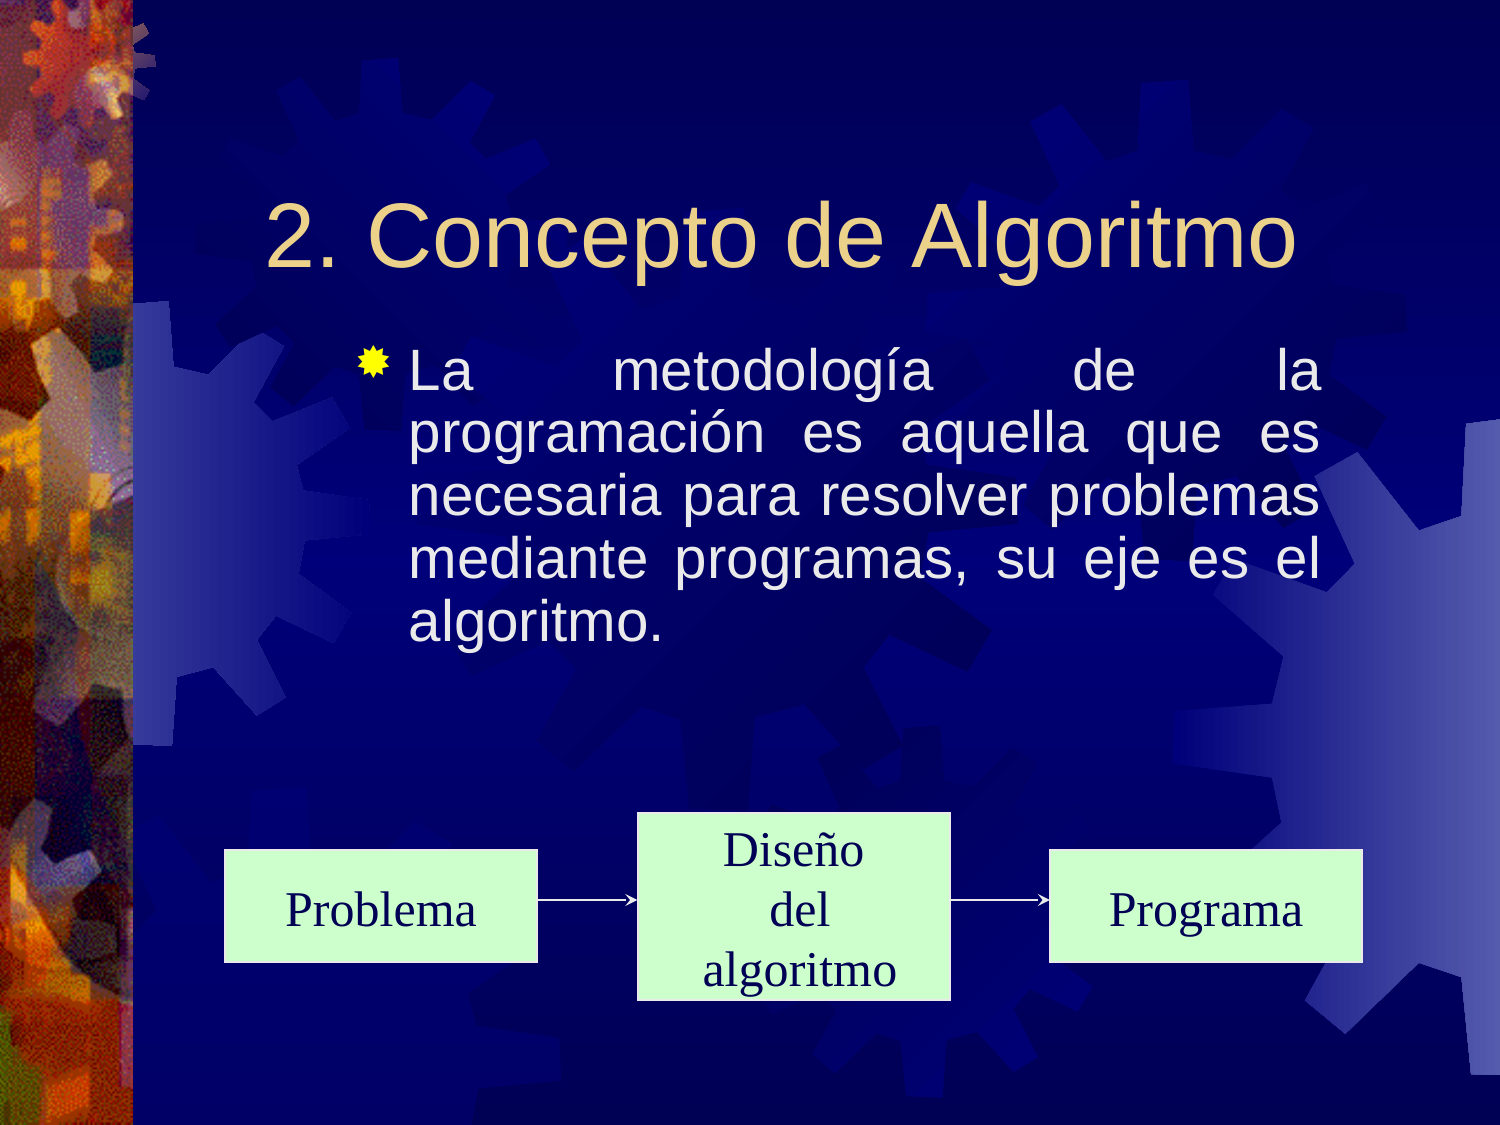

# 2. Concepto de Algoritmo
La metodología de la programación es aquella que es necesaria para resolver problemas mediante programas, su eje es el algoritmo.
Diseño
 del
 algoritmo
Problema
Programa